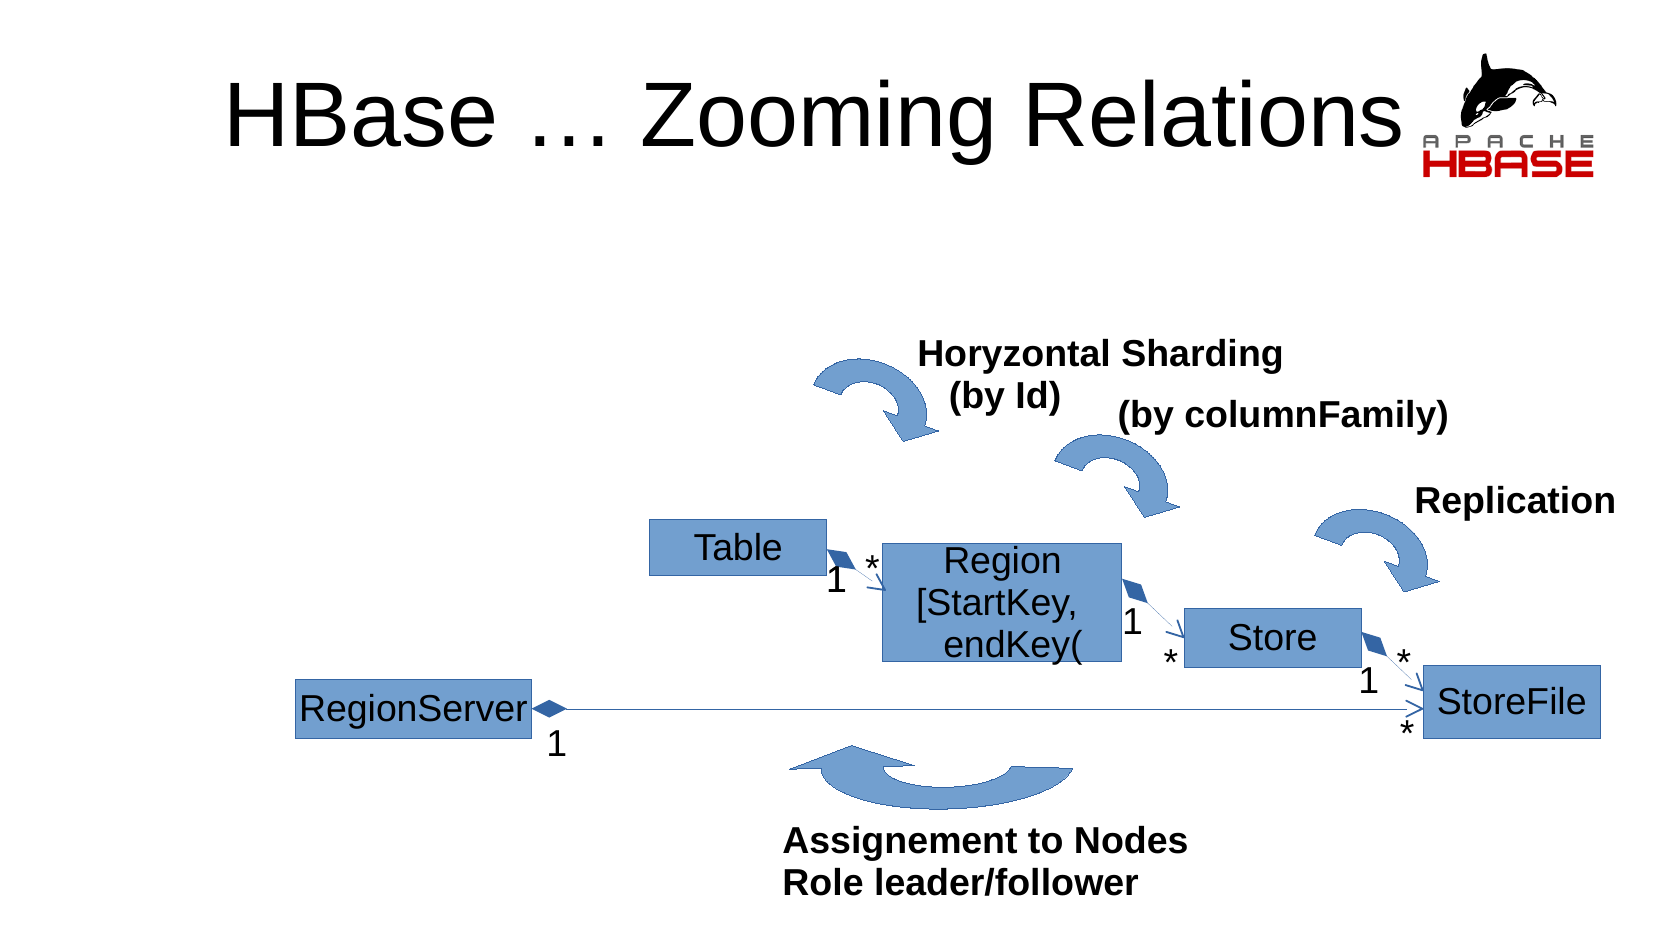

# HBase … Zooming Relations
Horyzontal Sharding
 (by Id)
 (by columnFamily)
Replication
Table
*
Region
[StartKey,
 endKey(
1
1
1
Store
*
*
1
StoreFile
RegionServer
*
1
Assignement to Nodes
Role leader/follower